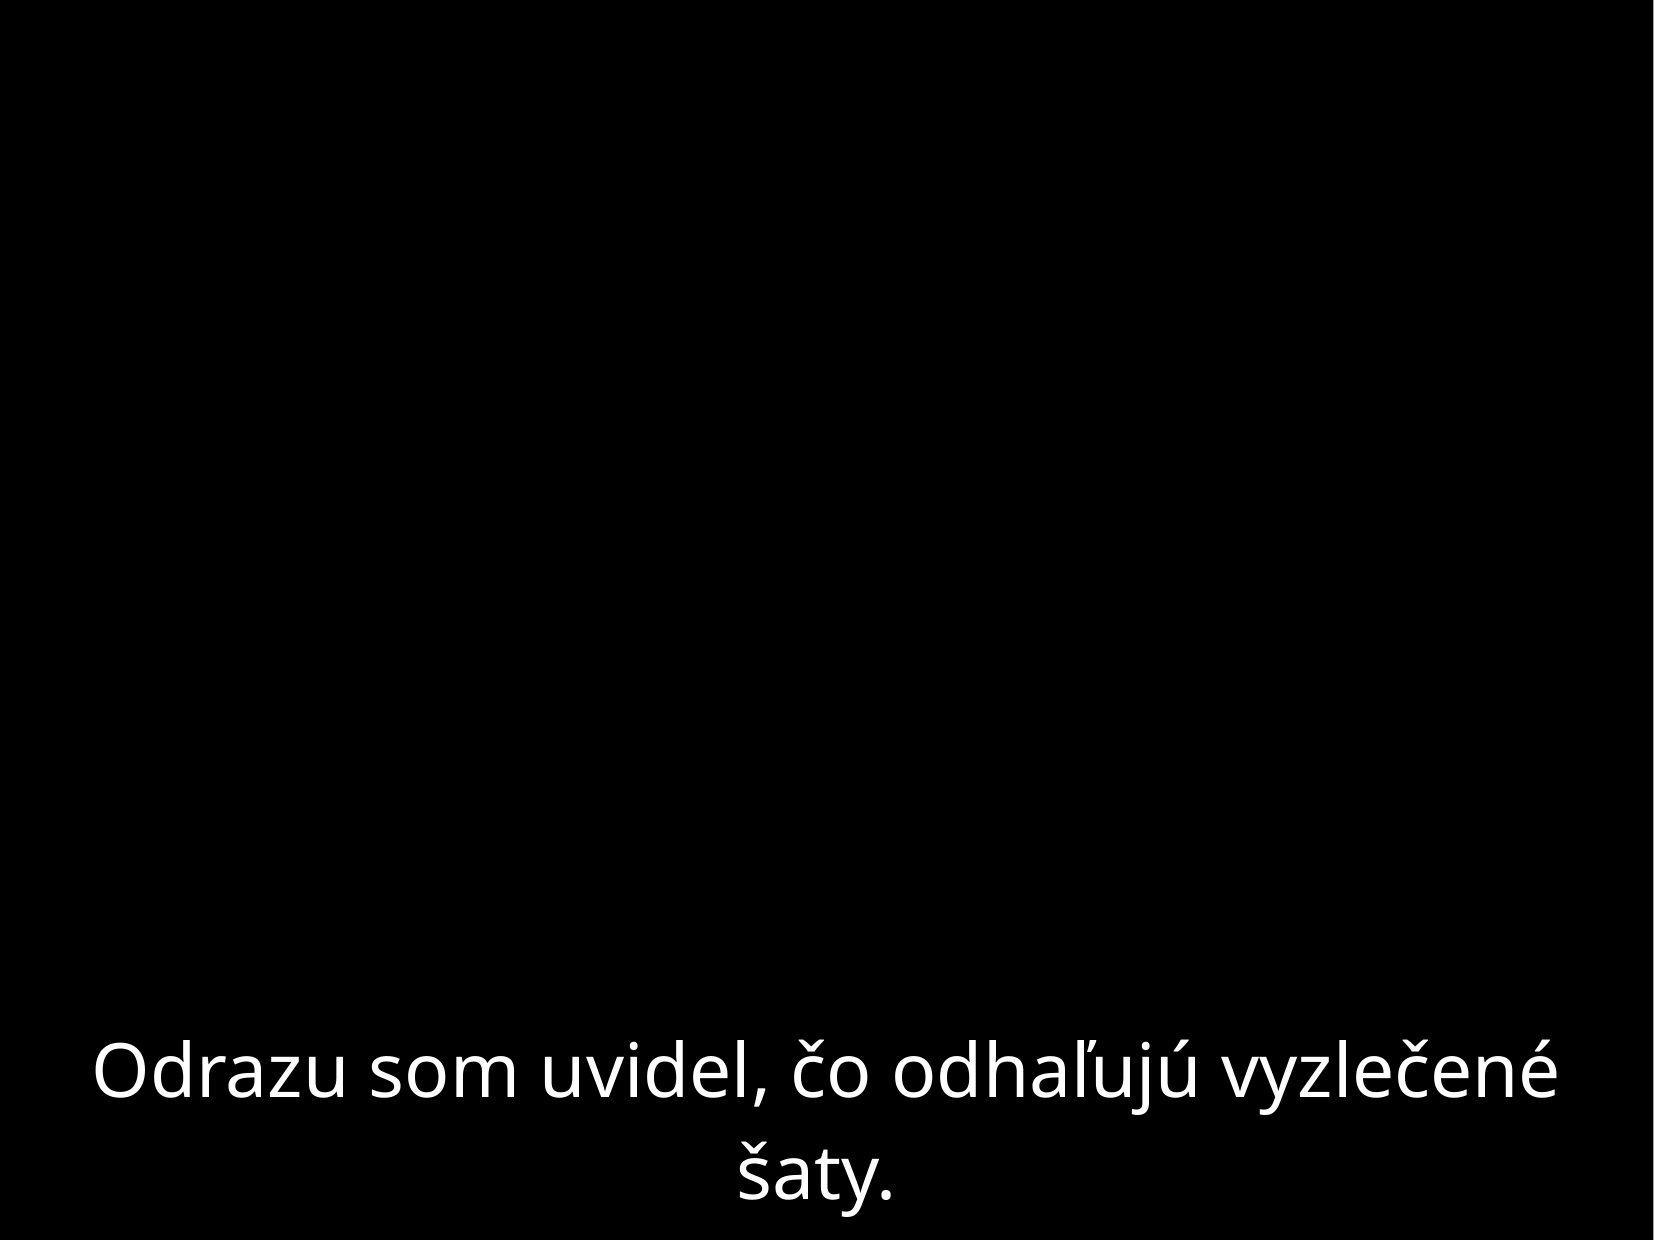

# Odrazu som uvidel, čo odhaľujú vyzlečené šaty.